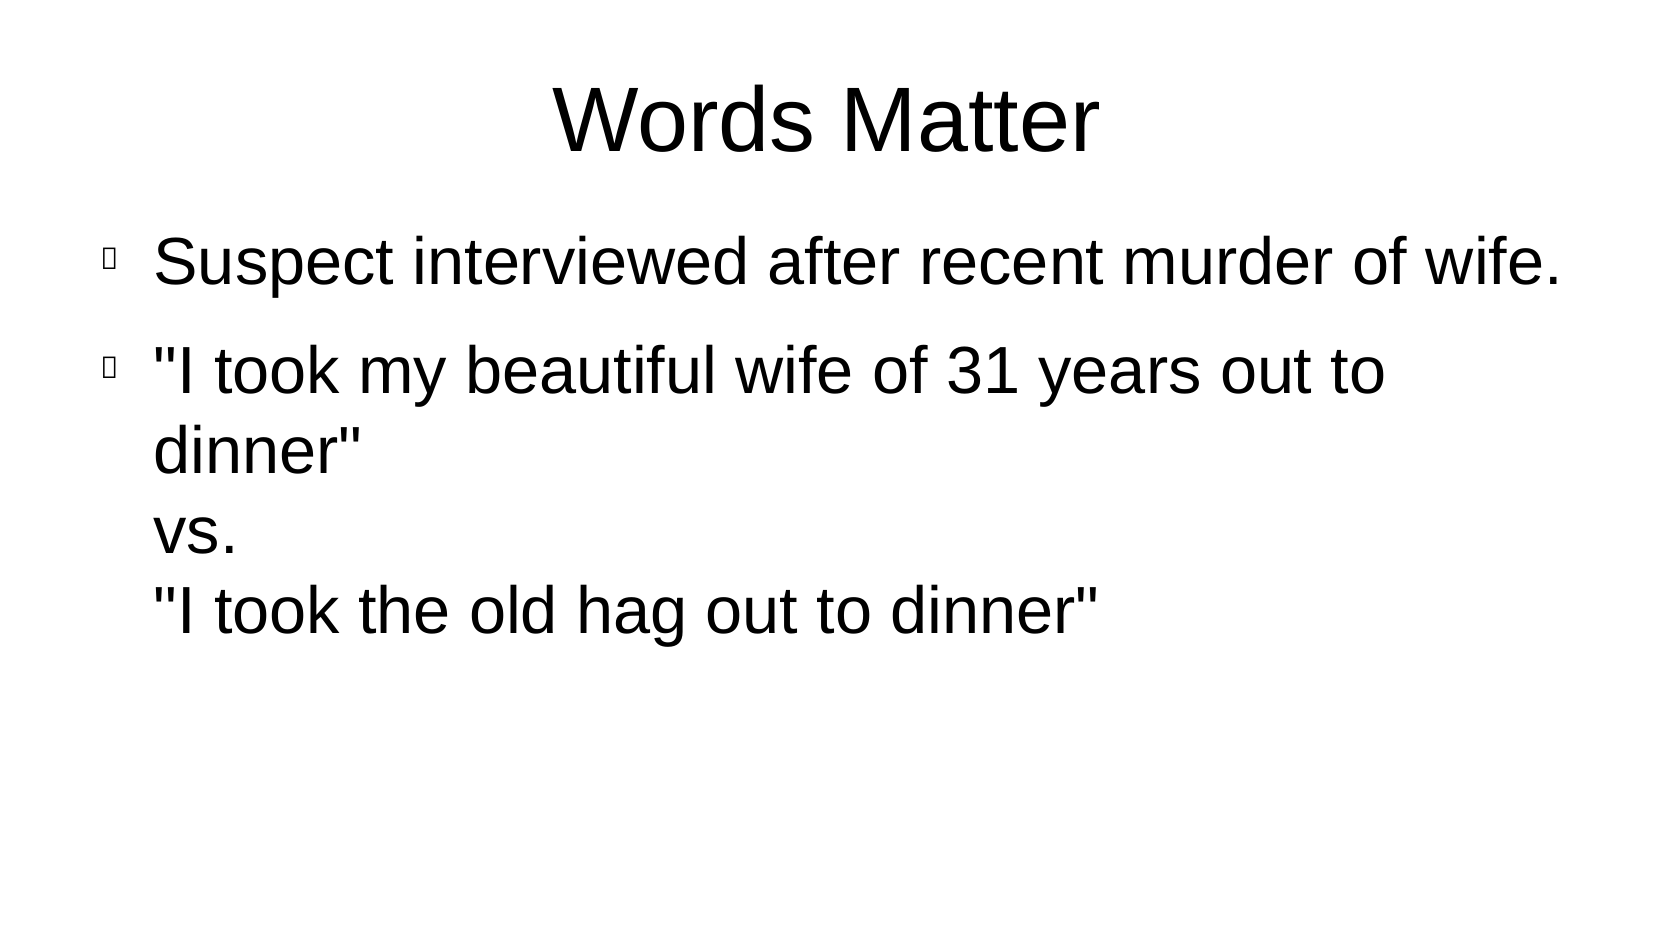

# Words Matter
Suspect interviewed after recent murder of wife.
"I took my beautiful wife of 31 years out to dinner"
vs.
"I took the old hag out to dinner"